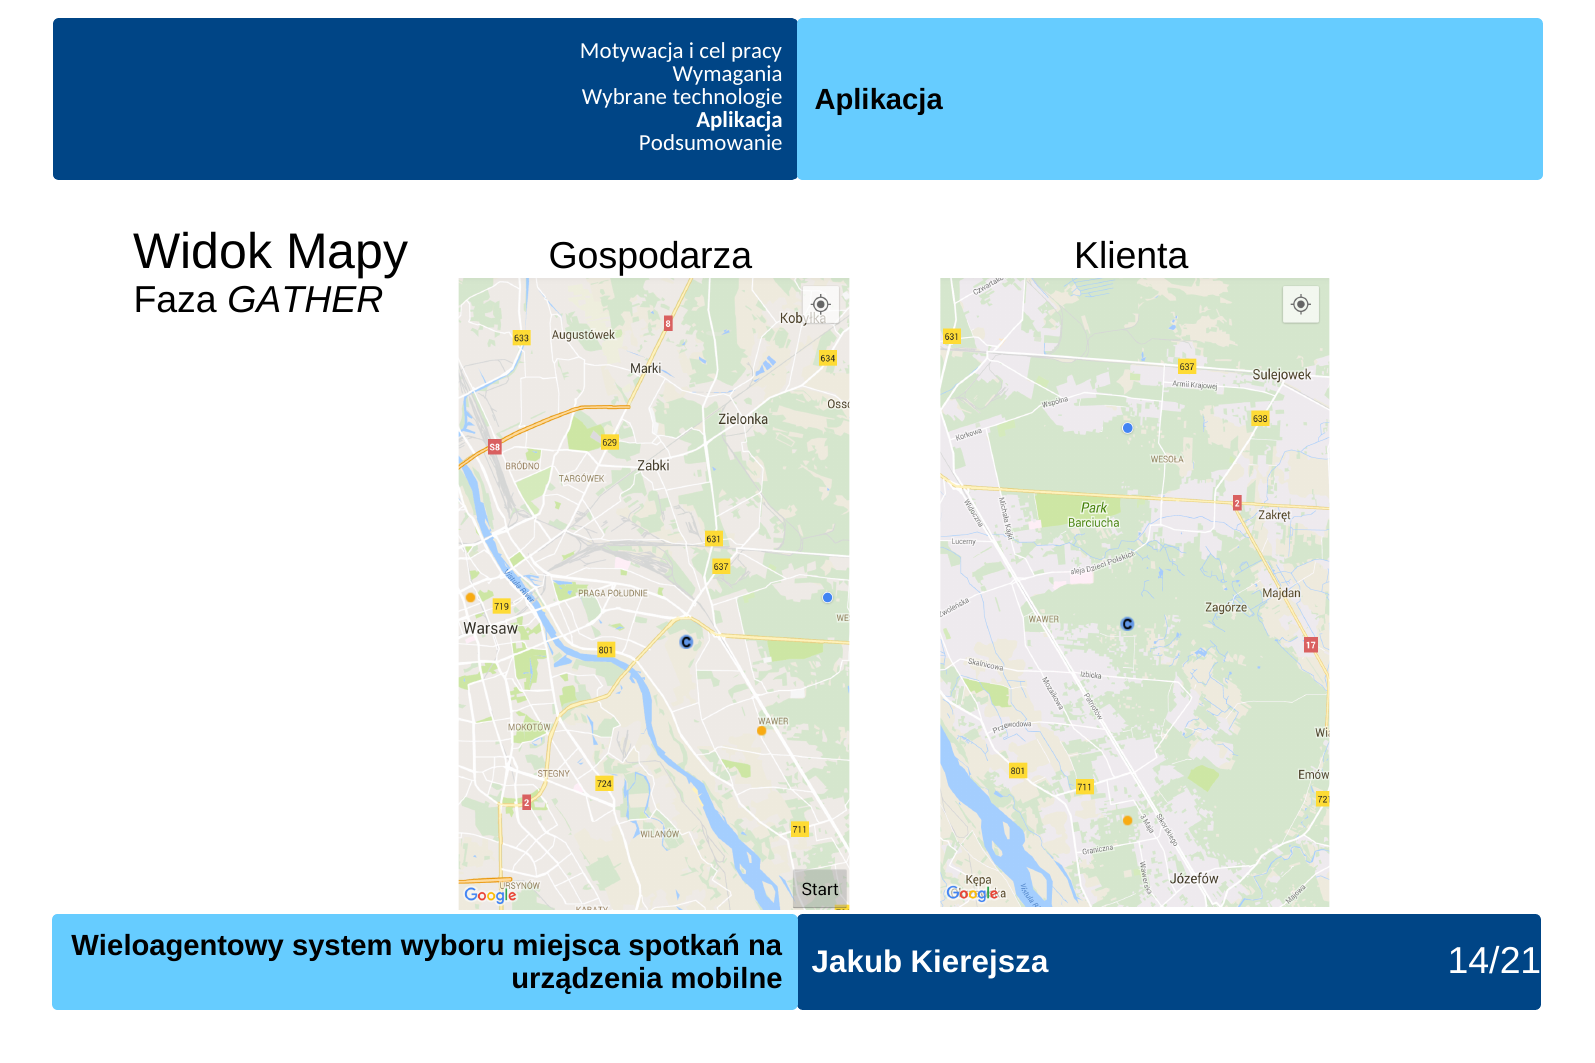

Motywacja i cel pracy
Wymagania
Wybrane technologie
Aplikacja
Podsumowanie
Aplikacja
# Widok Mapy Gospodarza Klienta Faza GATHER
Wieloagentowy system wyboru miejsca spotkań na urządzenia mobilne
Jakub Kierejsza